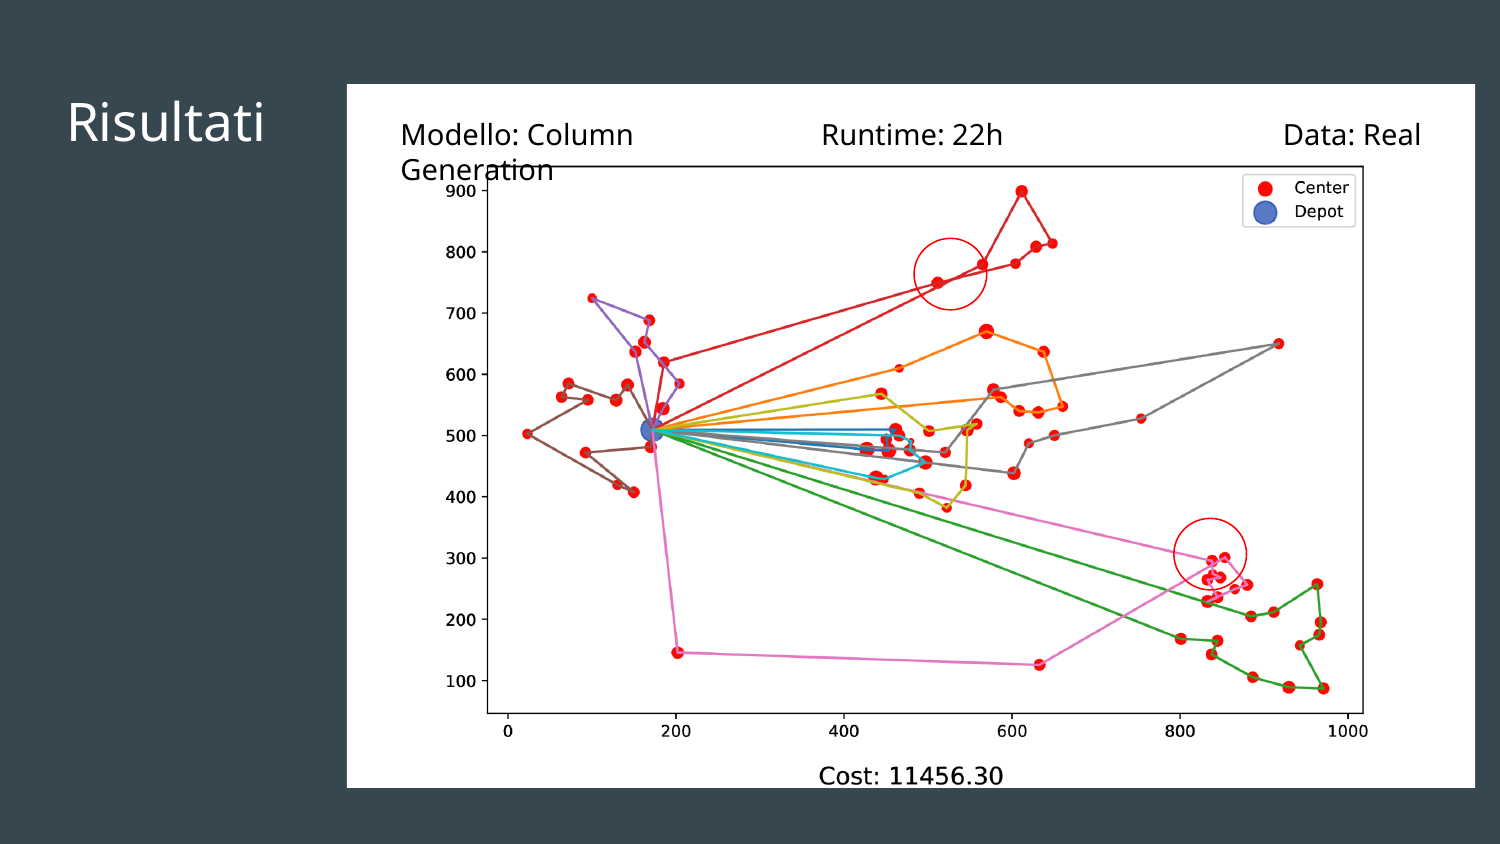

# Risultati
Modello: Column Generation
Runtime: 22h
Data: Real